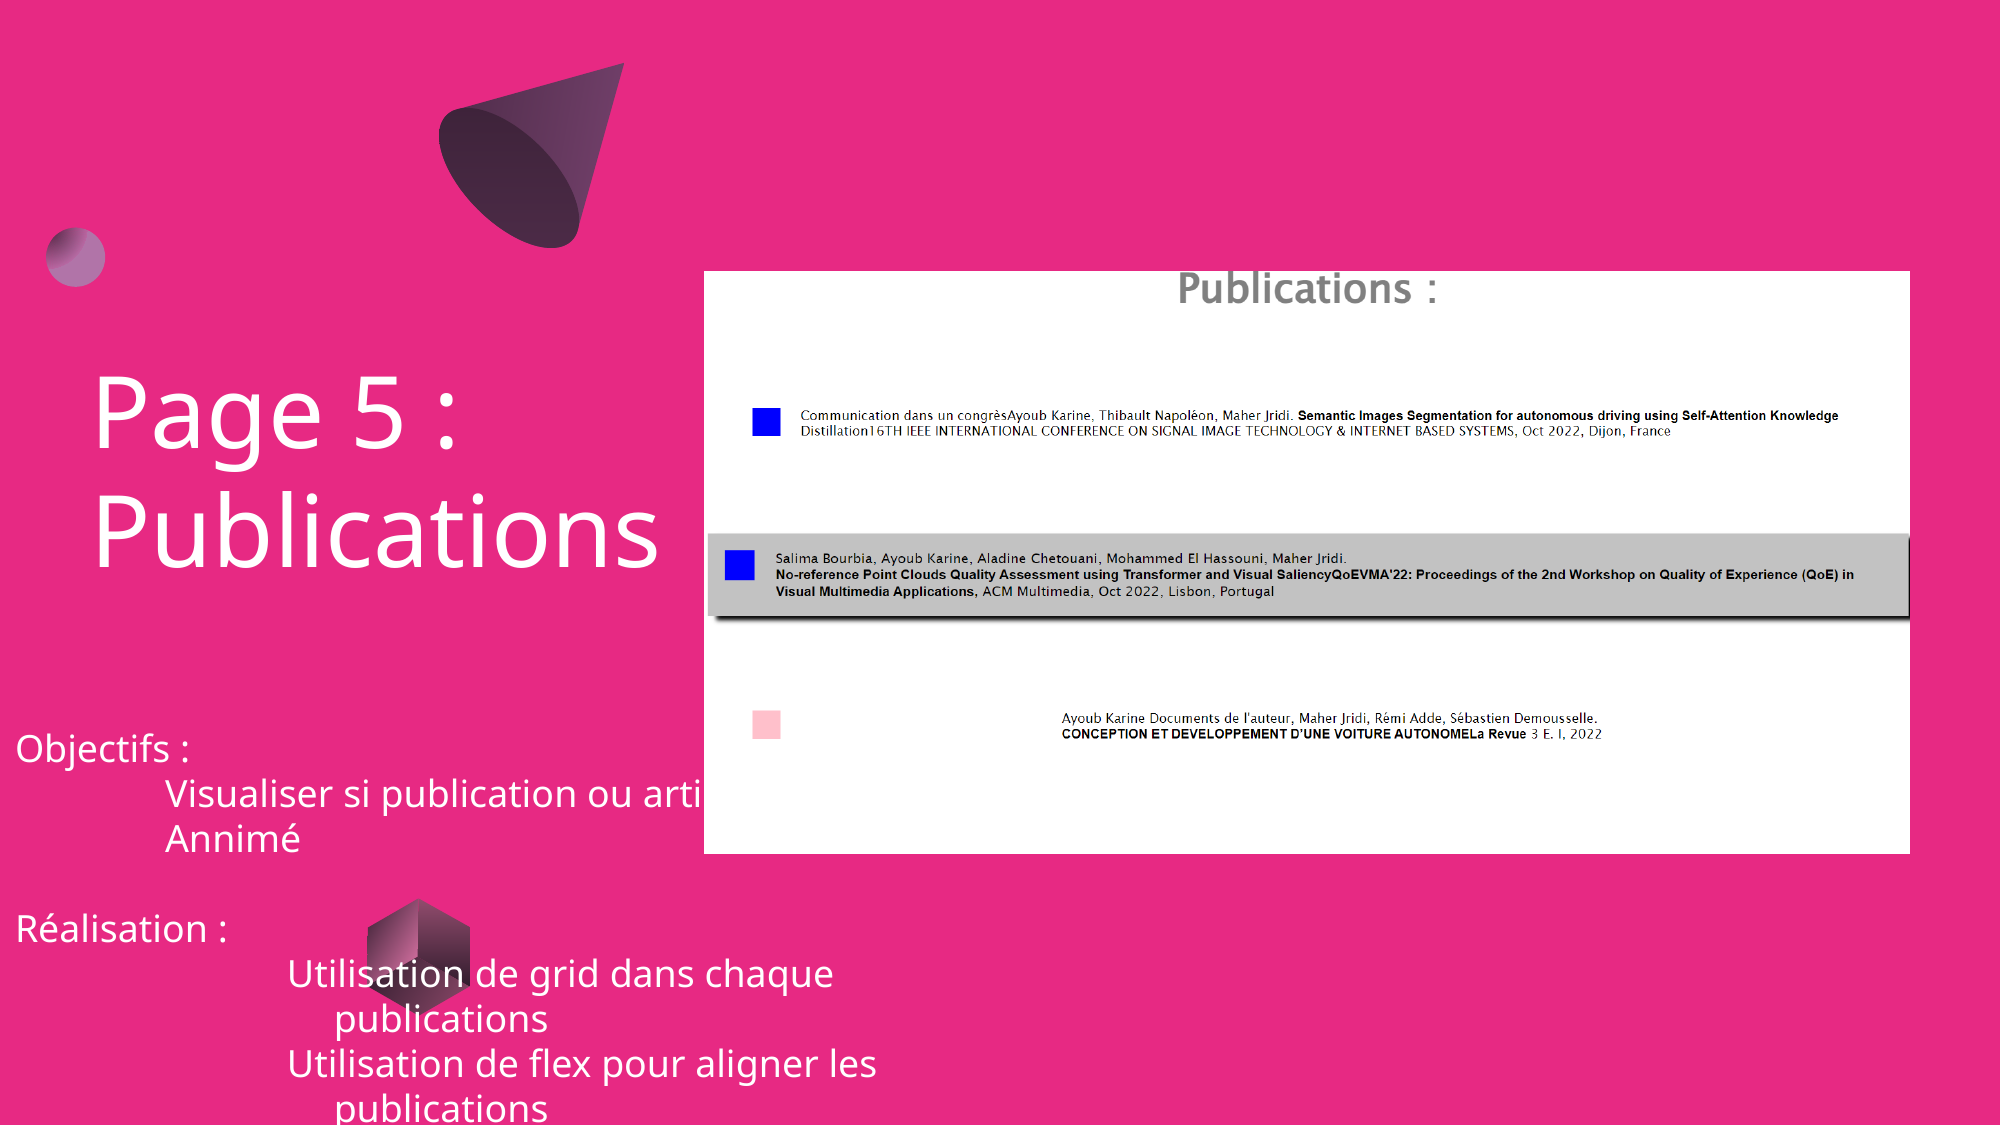

# Page 5 : Publications
Objectifs :
Visualiser si publication ou article
Annimé
Réalisation :
Utilisation de grid dans chaque publications
Utilisation de flex pour aligner les publications